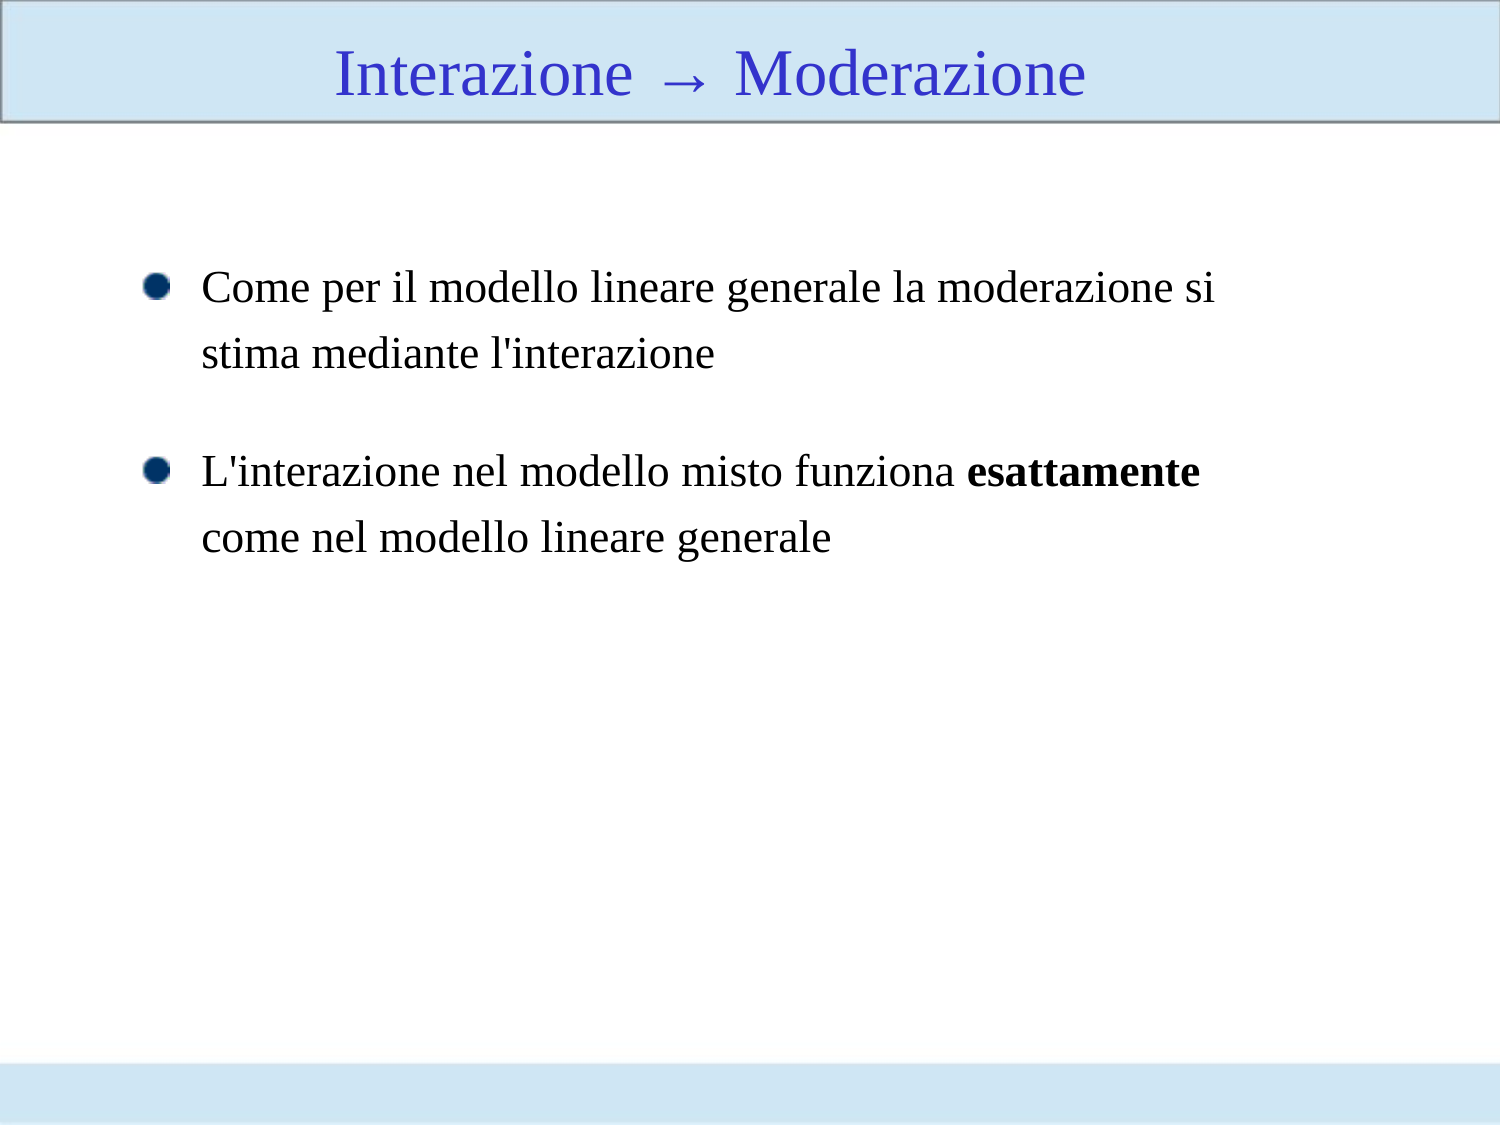

# Interazione → Moderazione
Come per il modello lineare generale la moderazione si stima mediante l'interazione
L'interazione nel modello misto funziona esattamente come nel modello lineare generale